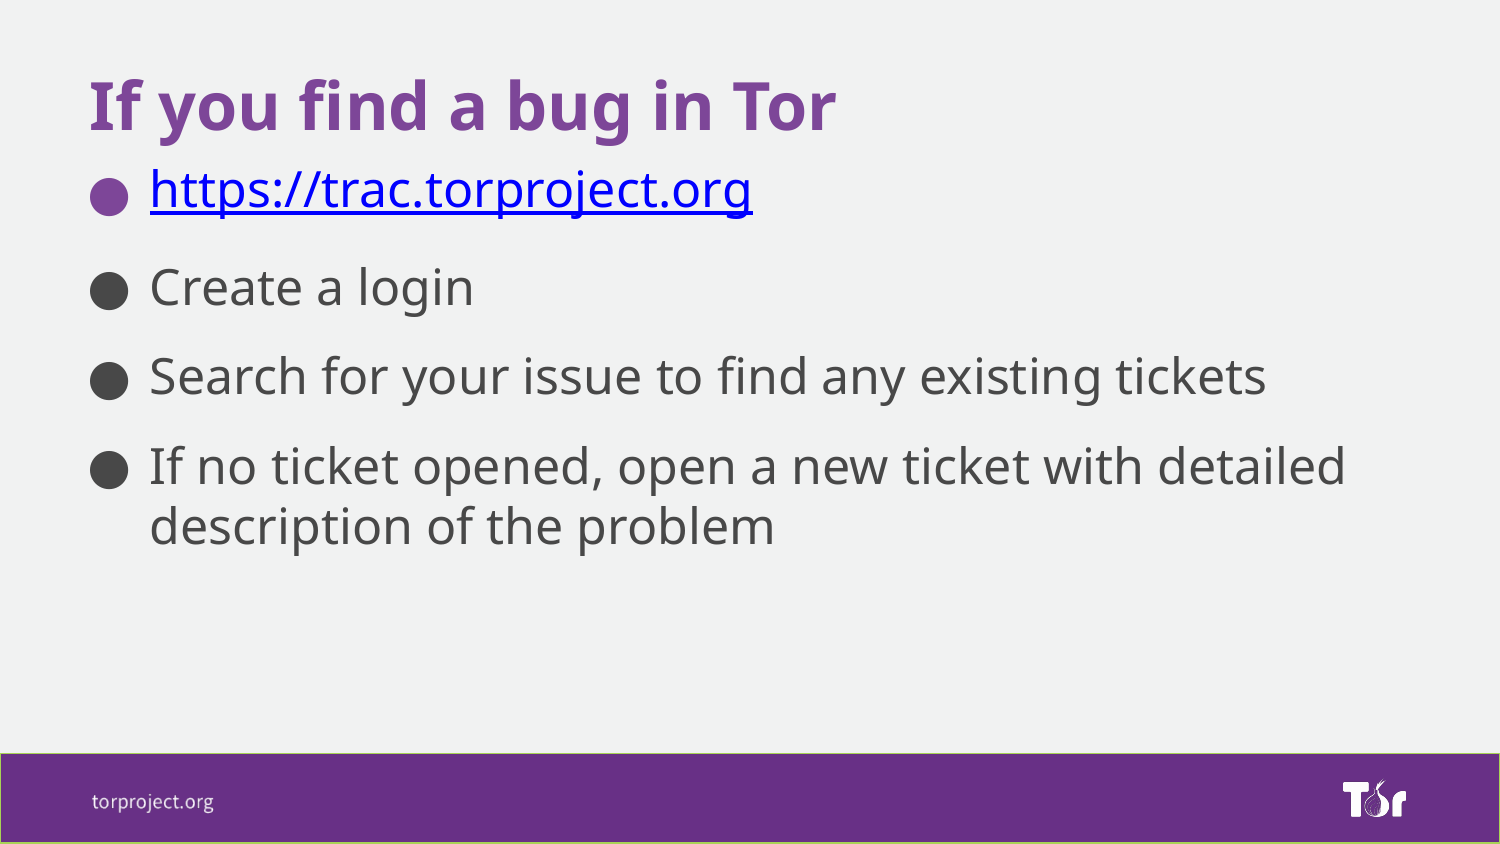

If you find a bug in Tor
https://trac.torproject.org
Create a login
Search for your issue to find any existing tickets
If no ticket opened, open a new ticket with detailed description of the problem